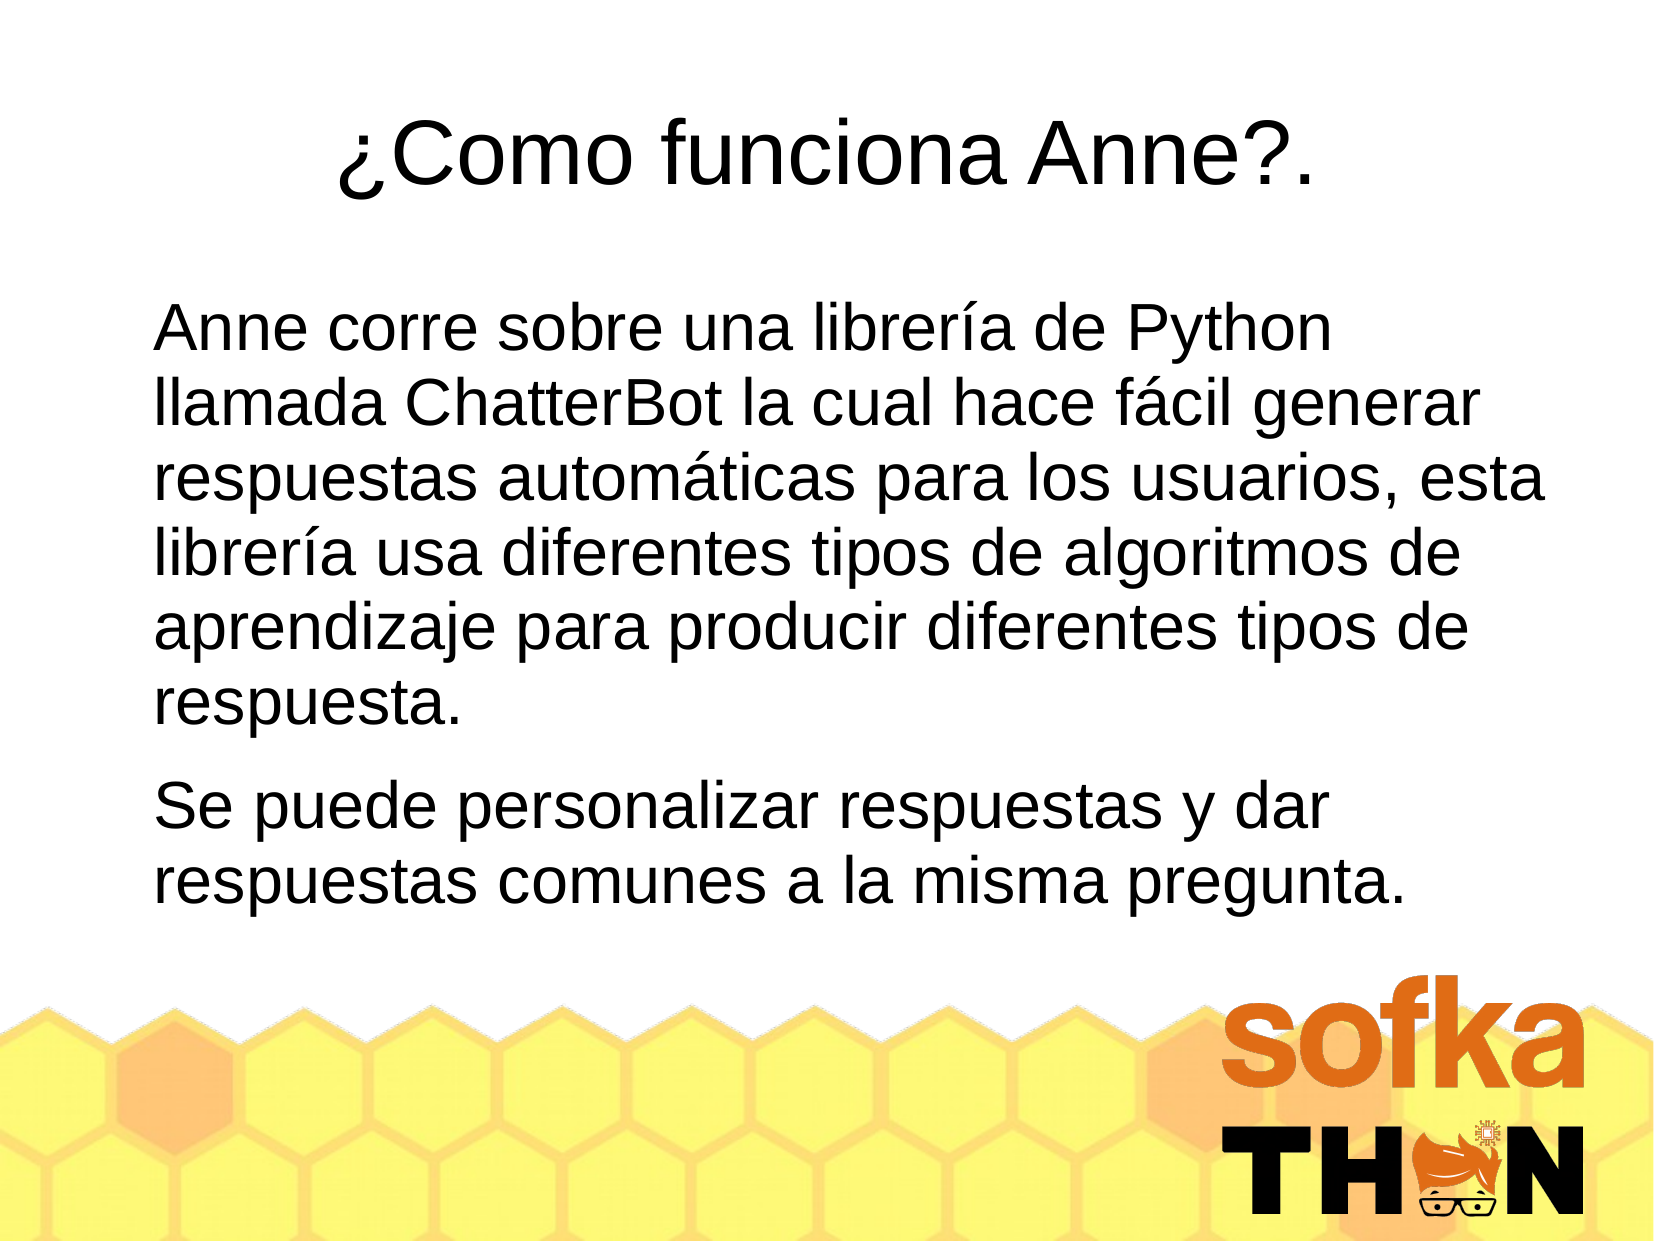

# ¿Como funciona Anne?.
Anne corre sobre una librería de Python llamada ChatterBot la cual hace fácil generar respuestas automáticas para los usuarios, esta librería usa diferentes tipos de algoritmos de aprendizaje para producir diferentes tipos de respuesta.
Se puede personalizar respuestas y dar respuestas comunes a la misma pregunta.